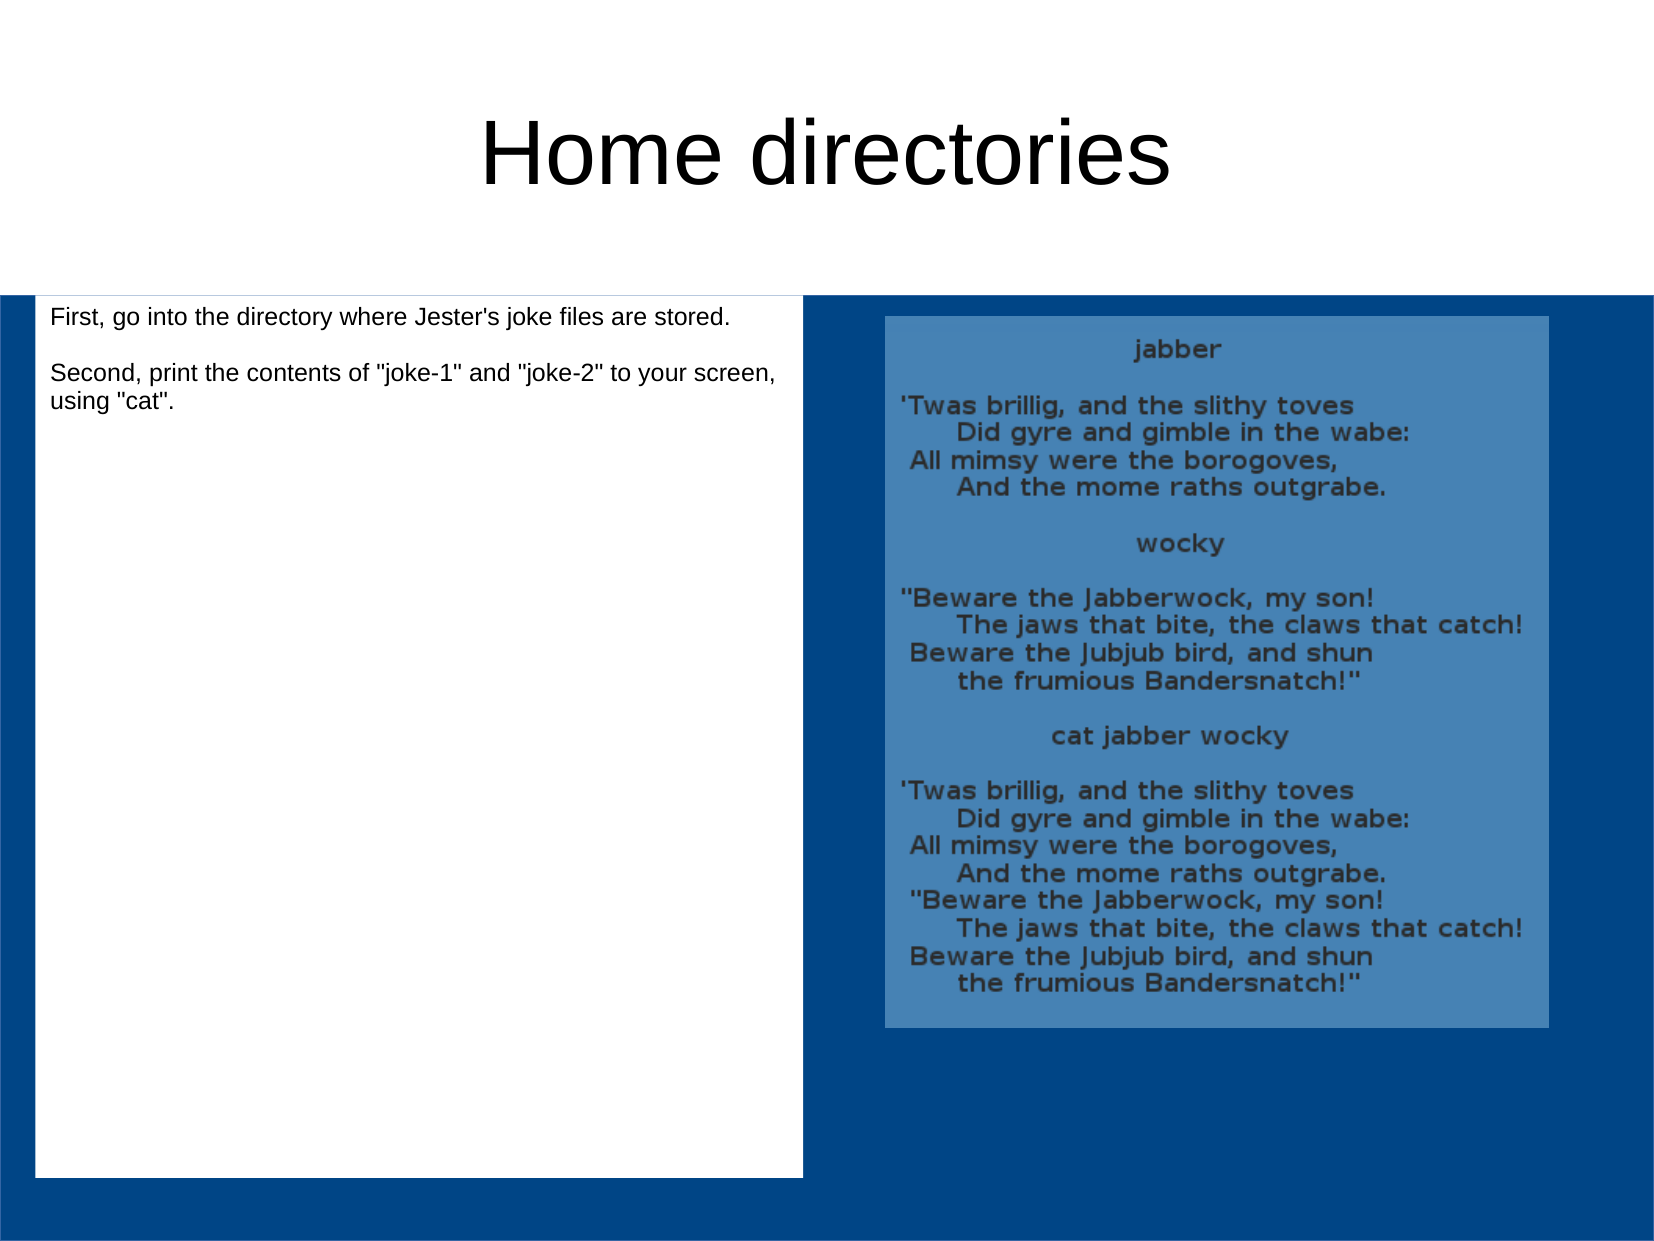

# Home directories
First, go into the directory where Jester's joke files are stored.
Second, print the contents of "joke-1" and "joke-2" to your screen, using "cat".